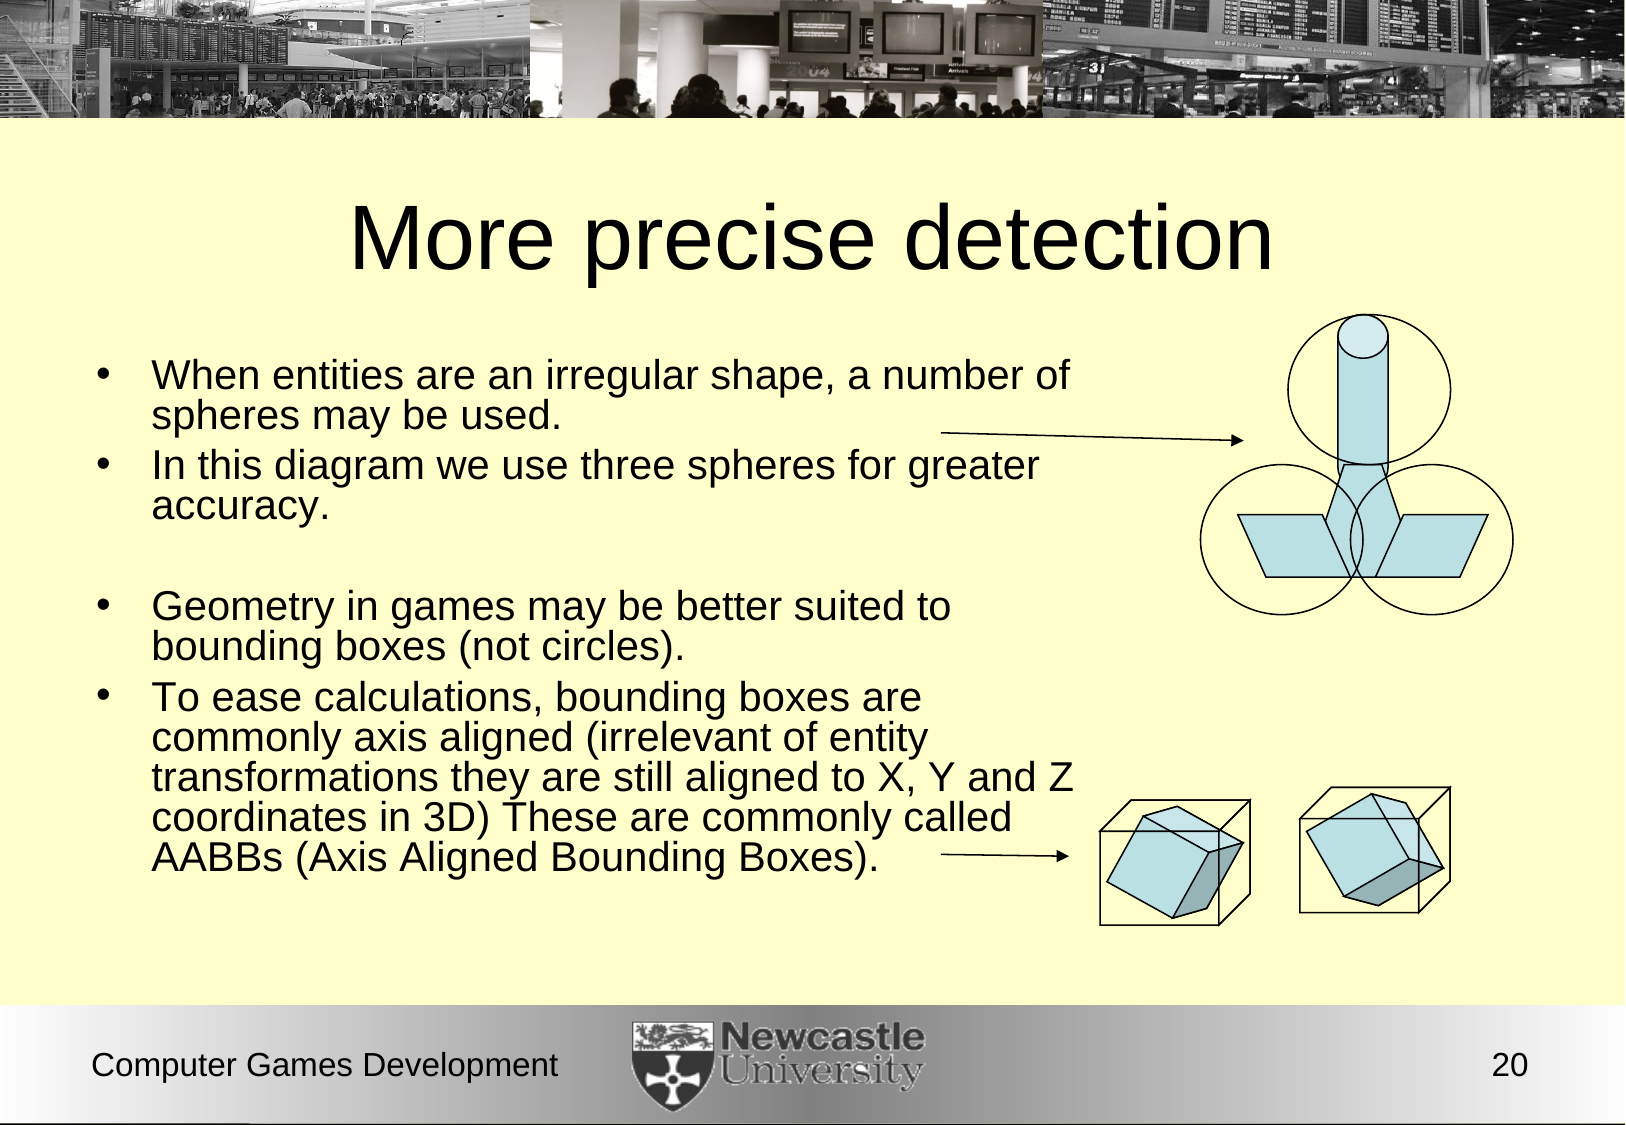

More precise detection
When entities are an irregular shape, a number of spheres may be used.
In this diagram we use three spheres for greater accuracy.
Geometry in games may be better suited to bounding boxes (not circles).
To ease calculations, bounding boxes are commonly axis aligned (irrelevant of entity transformations they are still aligned to X, Y and Z coordinates in 3D) These are commonly called AABBs (Axis Aligned Bounding Boxes).
Computer Games Development